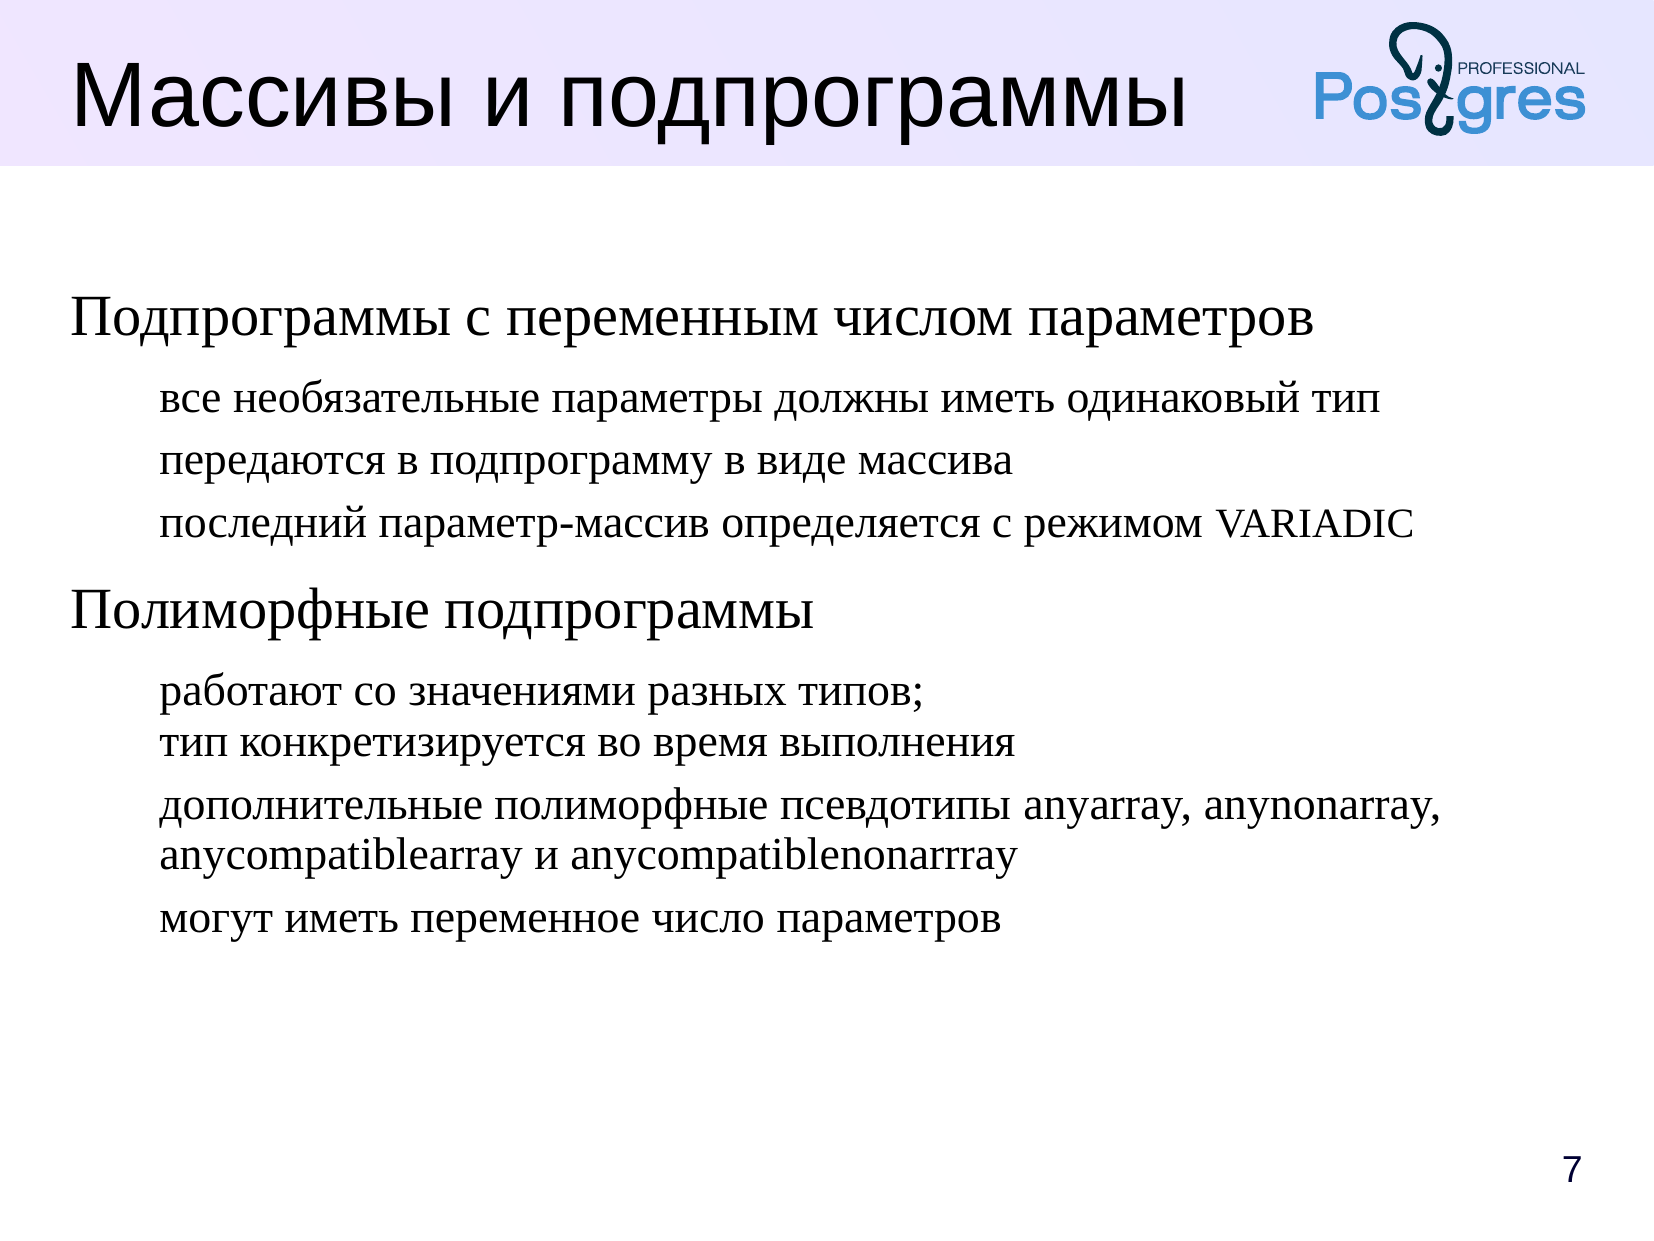

# Массивы и подпрограммы
Подпрограммы с переменным числом параметров
все необязательные параметры должны иметь одинаковый тип
передаются в подпрограмму в виде массива
последний параметр-массив определяется с режимом VARIADIC
Полиморфные подпрограммы
работают со значениями разных типов;
тип конкретизируется во время выполнения
дополнительные полиморфные псевдотипы anyarray, anynonarray, anycompatiblearray и anycompatiblenonarrray
могут иметь переменное число параметров